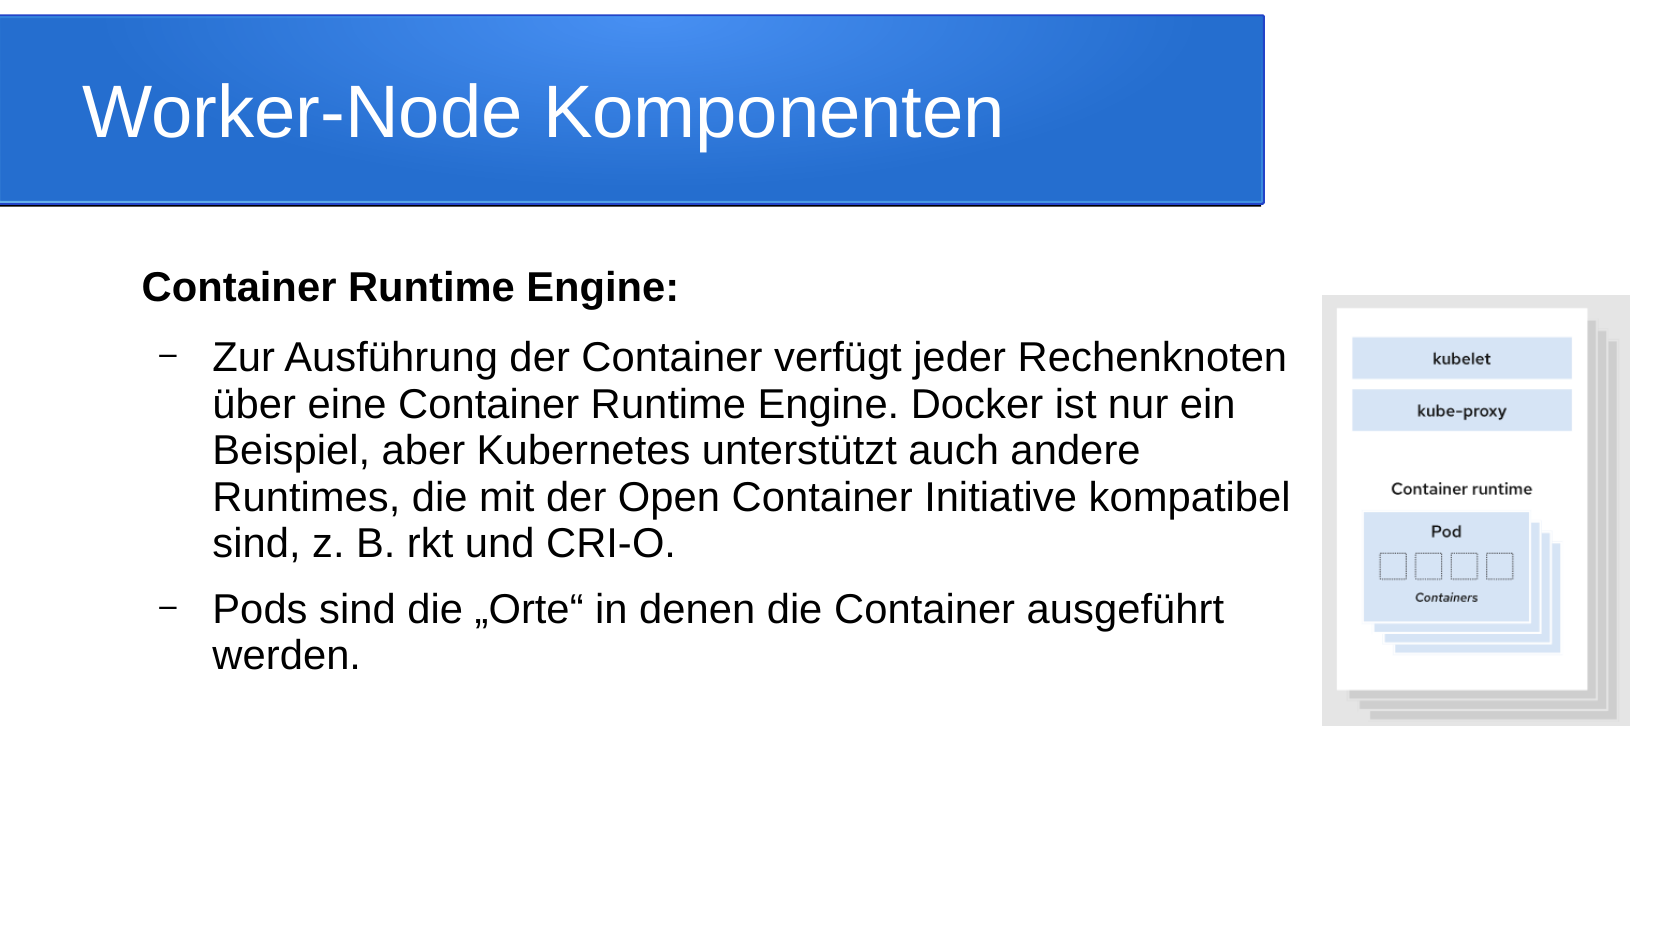

# Worker-Node Komponenten
Container Runtime Engine:
Zur Ausführung der Container verfügt jeder Rechenknoten über eine Container Runtime Engine. Docker ist nur ein Beispiel, aber Kubernetes unterstützt auch andere Runtimes, die mit der Open Container Initiative kompatibel sind, z. B. rkt und CRI-O.
Pods sind die „Orte“ in denen die Container ausgeführt werden.